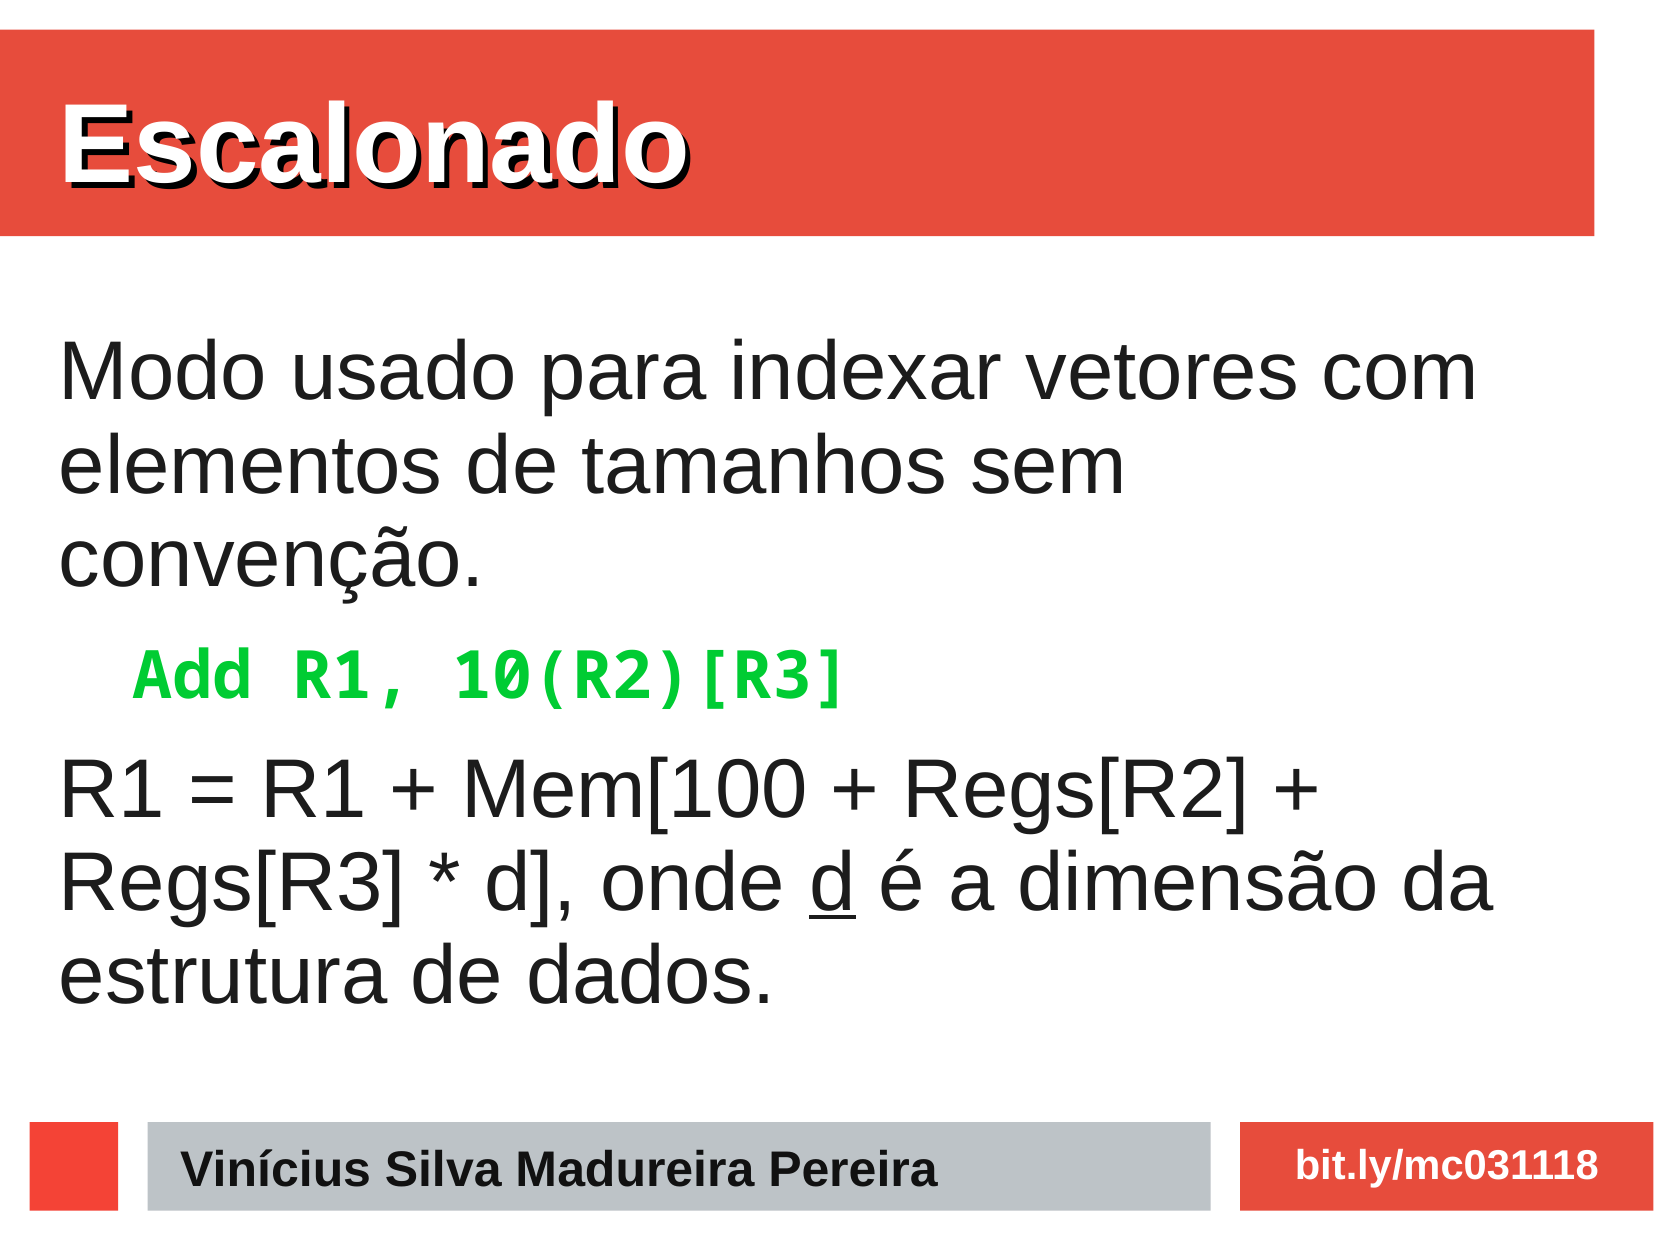

# Escalonado
Modo usado para indexar vetores com elementos de tamanhos sem convenção.
Add R1, 10(R2)[R3]
R1 = R1 + Mem[100 + Regs[R2] + Regs[R3] * d], onde d é a dimensão da estrutura de dados.
Vinícius Silva Madureira Pereira
bit.ly/mc031118